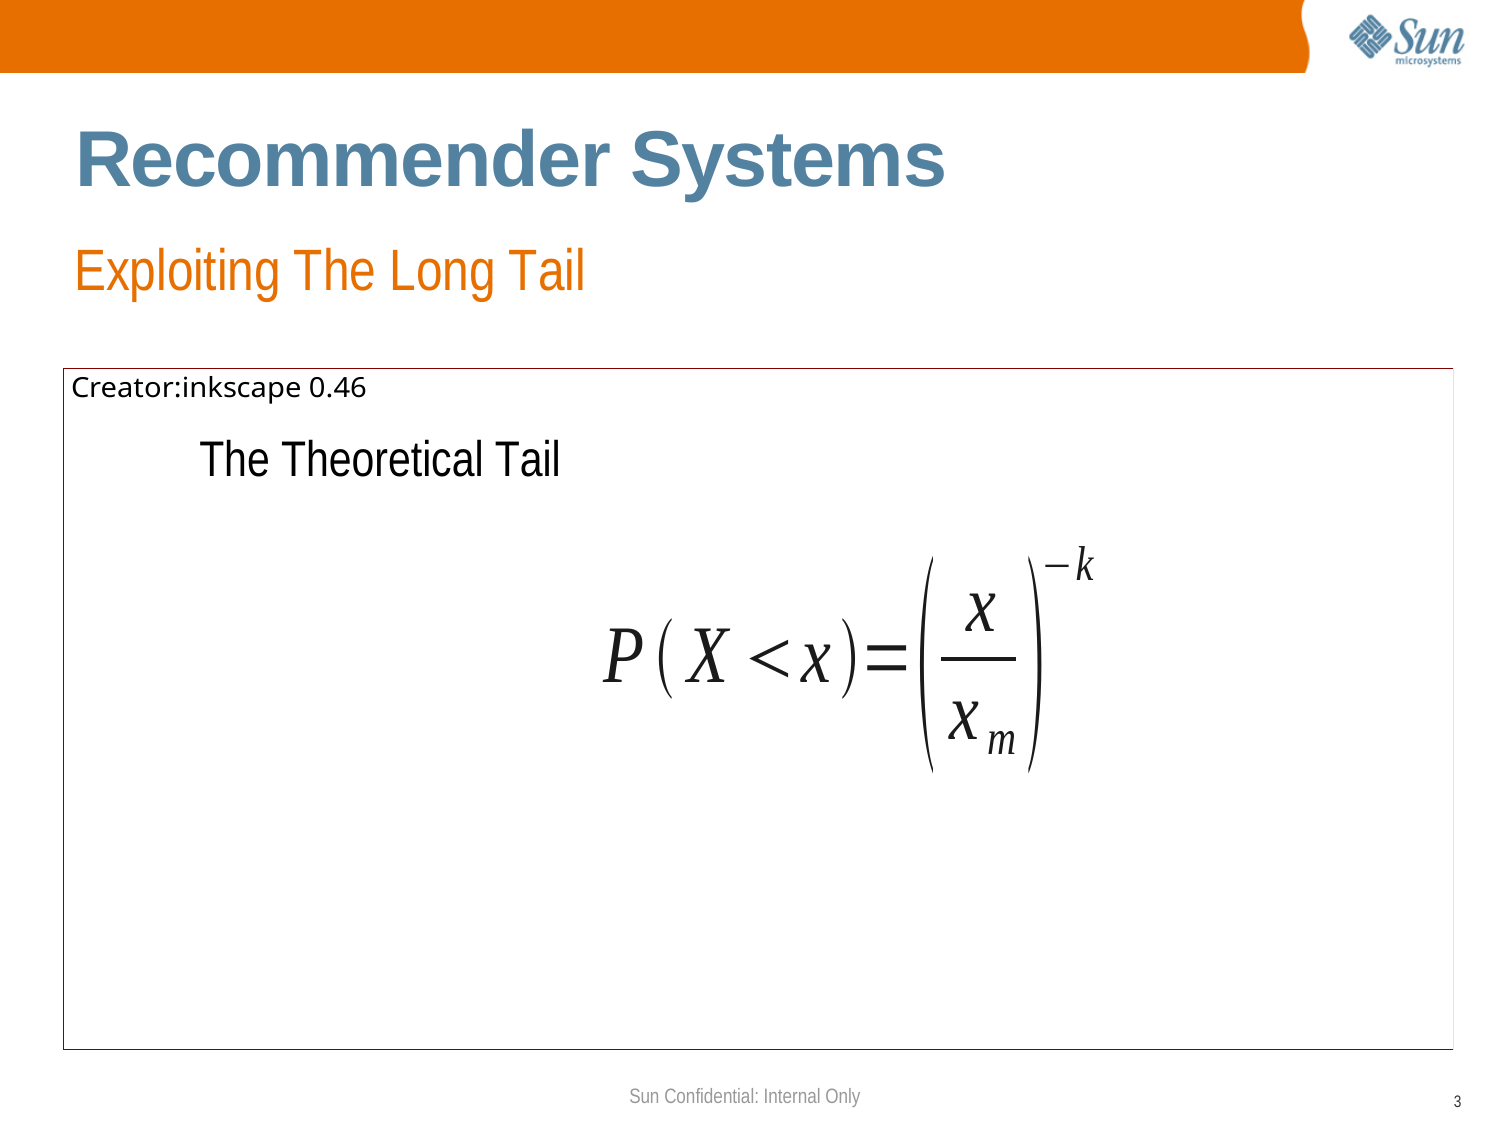

# Recommender Systems
Exploiting The Long Tail
The Theoretical Tail